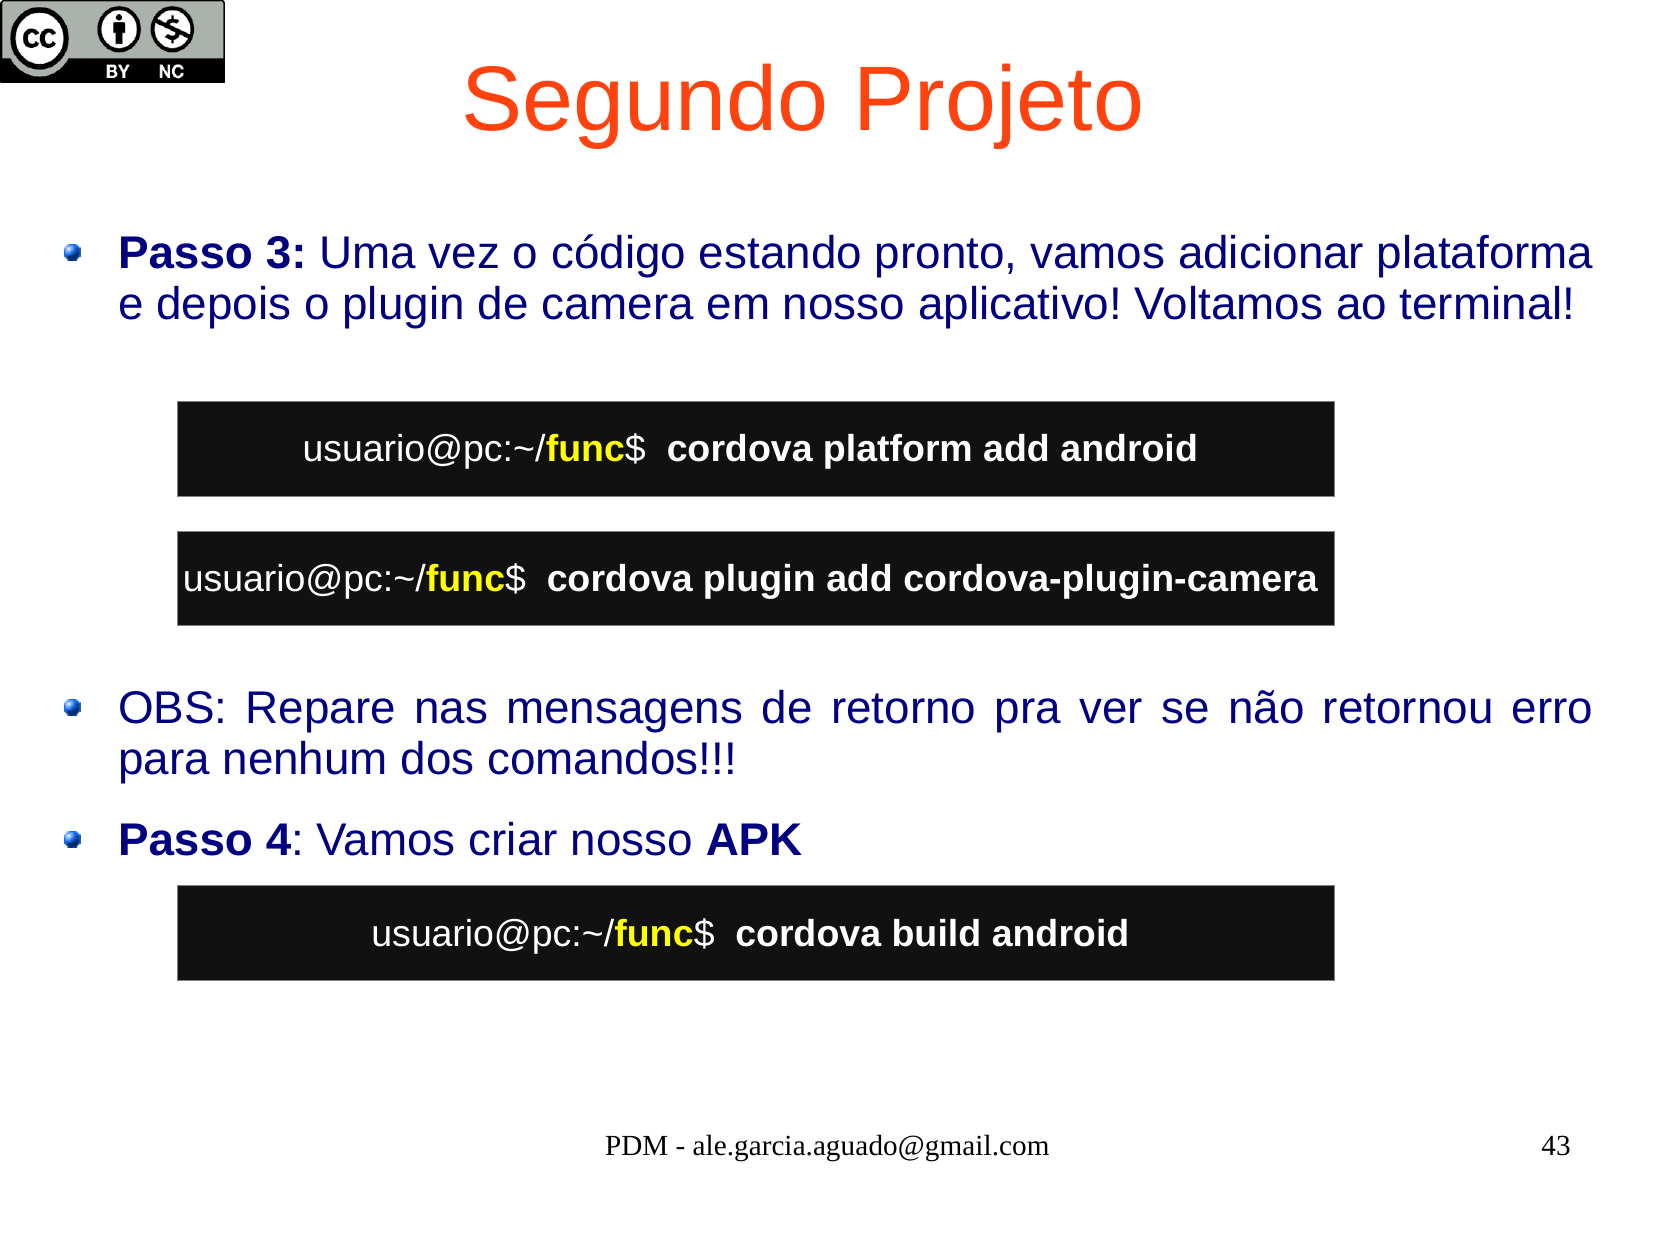

# Segundo Projeto
Passo 3: Uma vez o código estando pronto, vamos adicionar plataforma e depois o plugin de camera em nosso aplicativo! Voltamos ao terminal!
OBS: Repare nas mensagens de retorno pra ver se não retornou erro para nenhum dos comandos!!!
Passo 4: Vamos criar nosso APK
usuario@pc:~/func$ cordova platform add android
usuario@pc:~/func$ cordova plugin add cordova-plugin-camera
usuario@pc:~/func$ cordova build android
PDM - ale.garcia.aguado@gmail.com
43